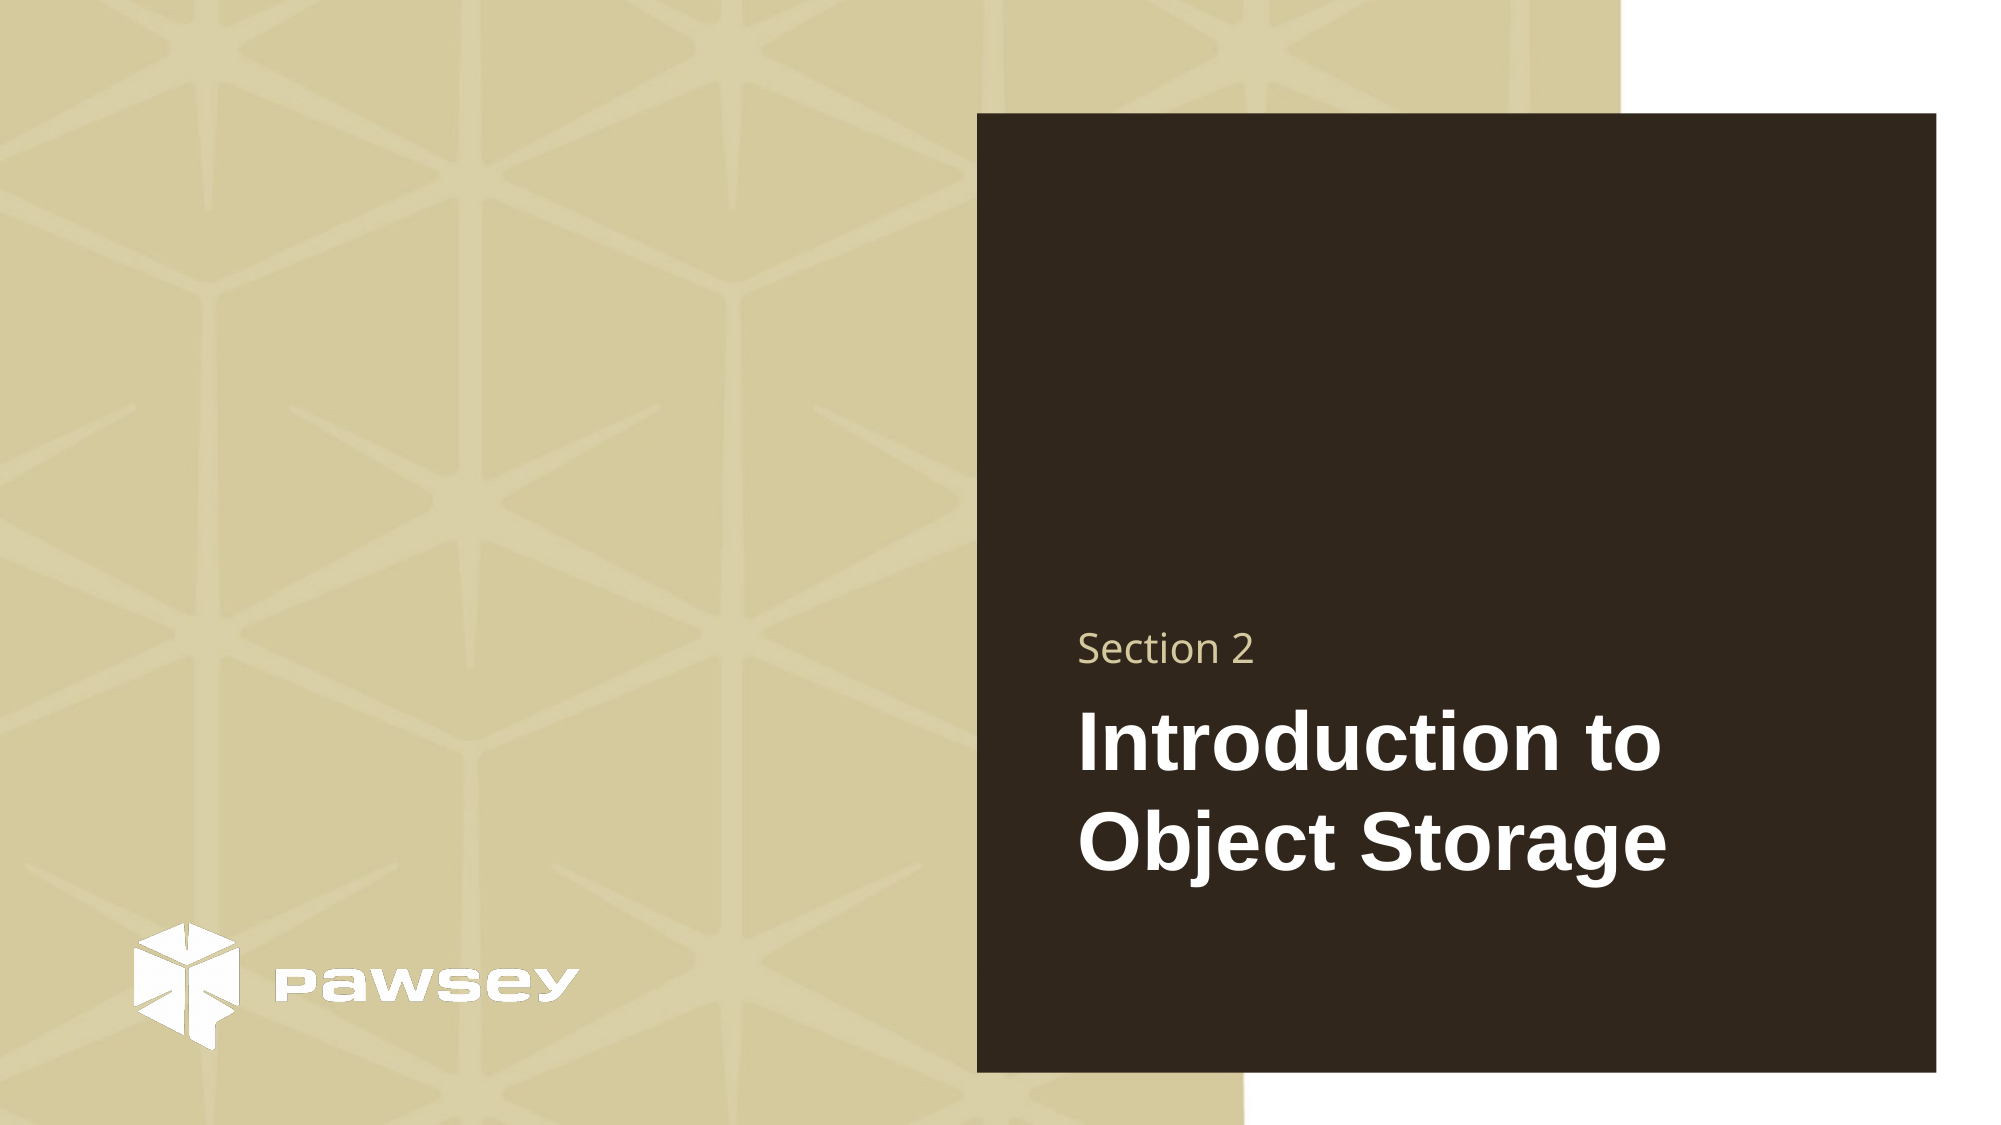

Section 2
# Introduction to Object Storage